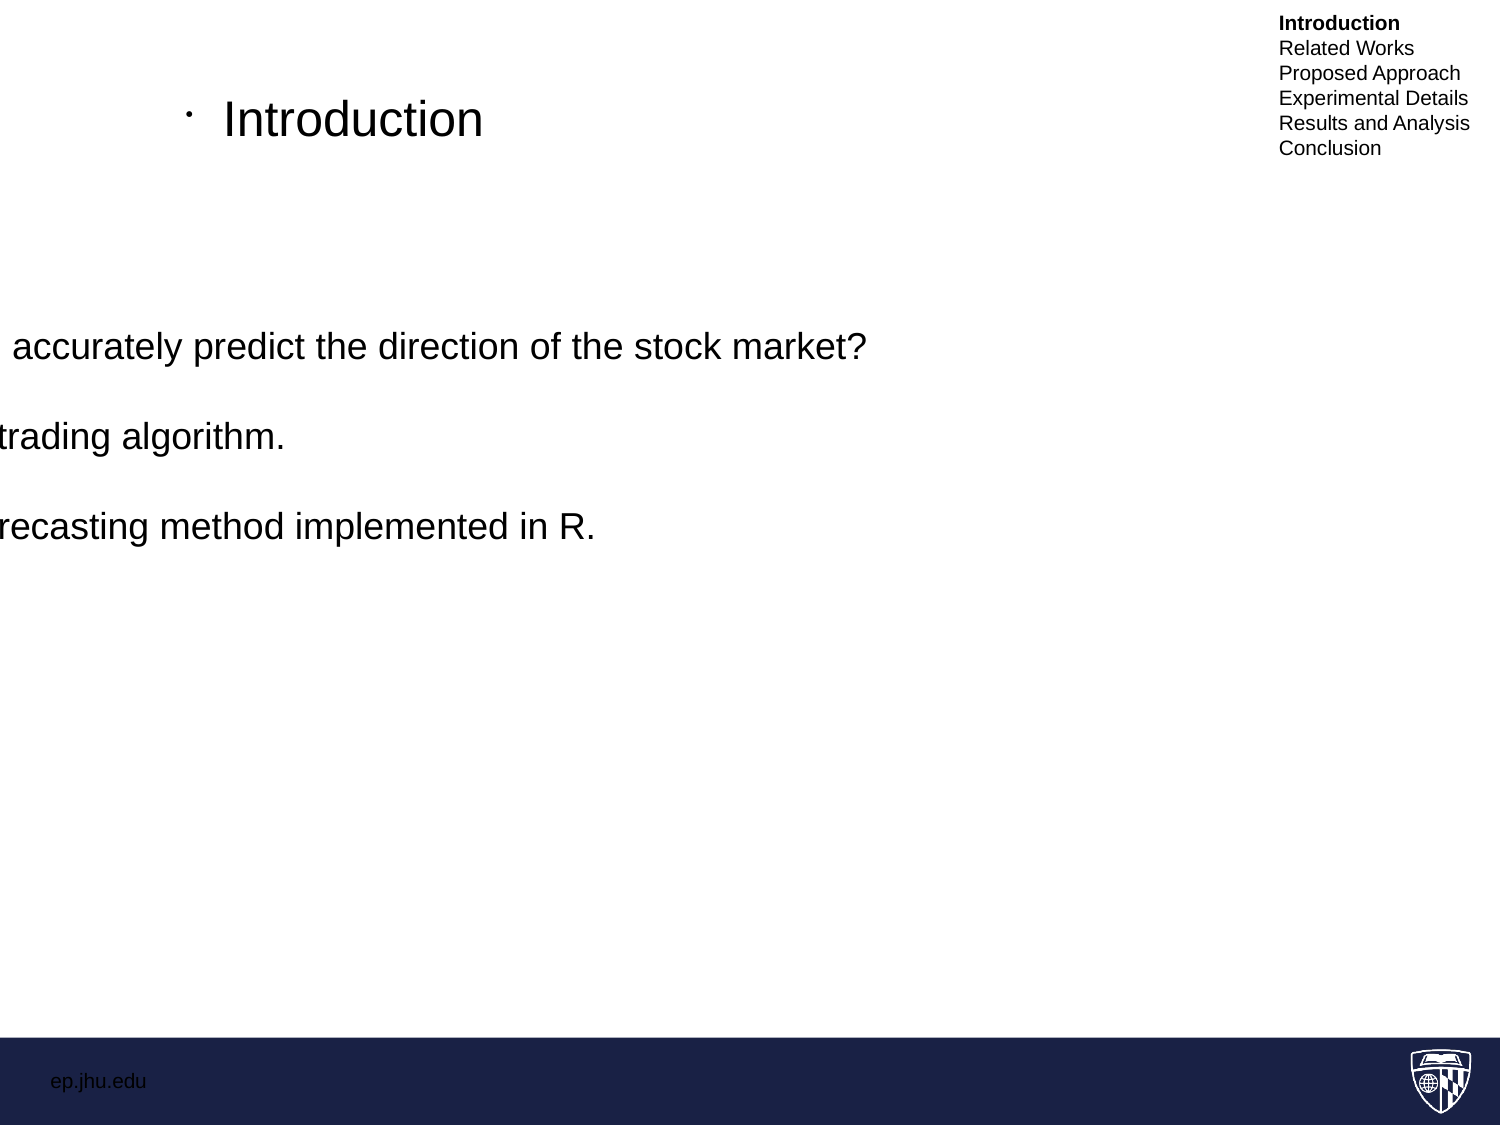

Introduction
Related Works
Proposed Approach
Experimental Details
Results and Analysis
Conclusion
# Introduction
Problem – Can we accurately predict the direction of the stock market?
Value – Profitable trading algorithm.
Method – Arima forecasting method implemented in R.
Finding -